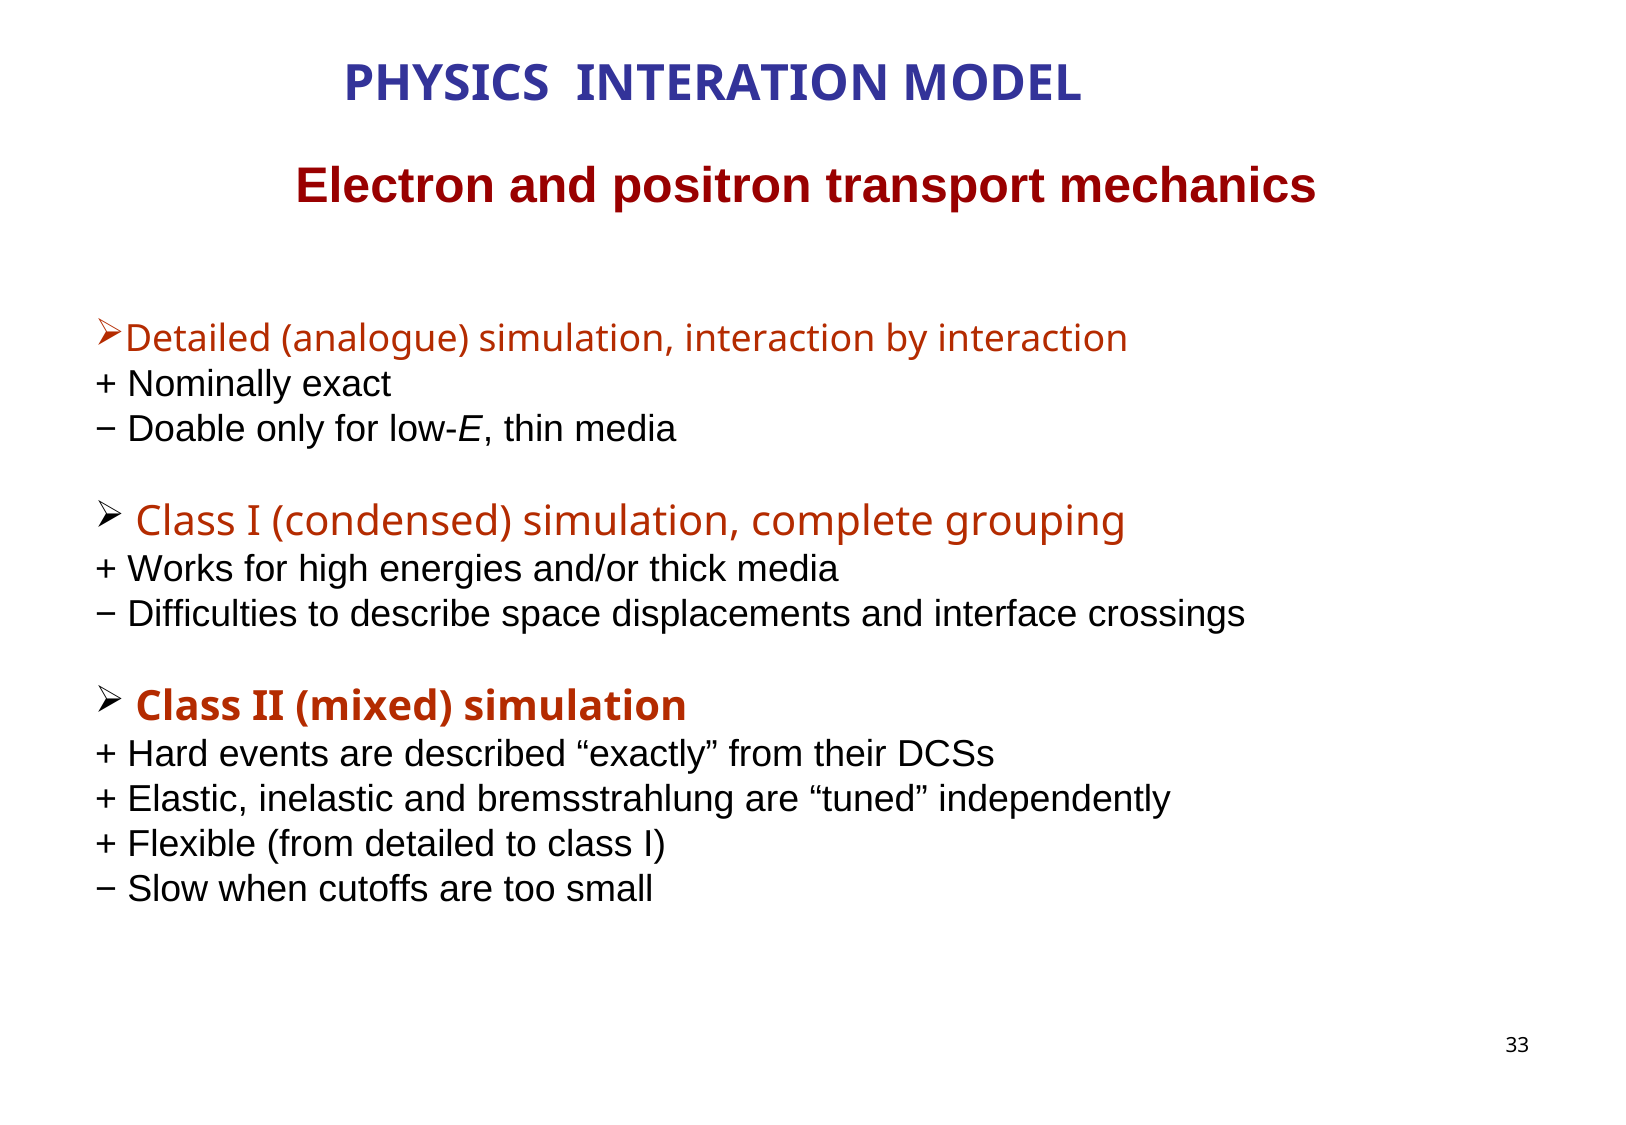

PHYSICS INTERATION MODEL
Electron and positron transport mechanics
Detailed (analogue) simulation, interaction by interaction
+ Nominally exact
− Doable only for low-E, thin media
 Class I (condensed) simulation, complete grouping
+ Works for high energies and/or thick media
− Difficulties to describe space displacements and interface crossings
 Class II (mixed) simulation
+ Hard events are described “exactly” from their DCSs
+ Elastic, inelastic and bremsstrahlung are “tuned” independently
+ Flexible (from detailed to class I)
− Slow when cutoffs are too small
33